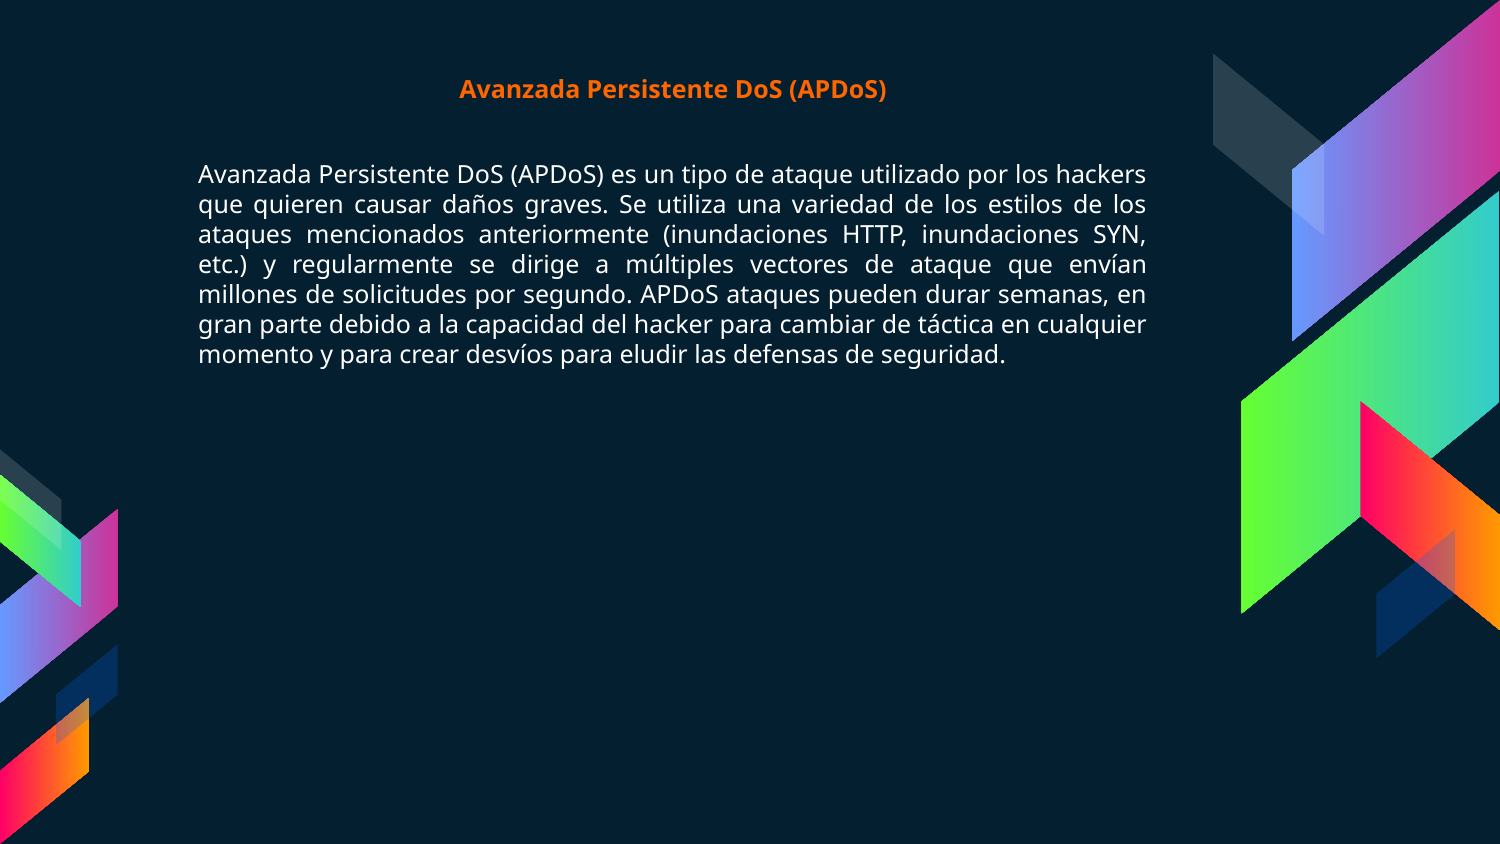

# Avanzada Persistente DoS (APDoS)
Avanzada Persistente DoS (APDoS) es un tipo de ataque utilizado por los hackers que quieren causar daños graves. Se utiliza una variedad de los estilos de los ataques mencionados anteriormente (inundaciones HTTP, inundaciones SYN, etc.) y regularmente se dirige a múltiples vectores de ataque que envían millones de solicitudes por segundo. APDoS ataques pueden durar semanas, en gran parte debido a la capacidad del hacker para cambiar de táctica en cualquier momento y para crear desvíos para eludir las defensas de seguridad.